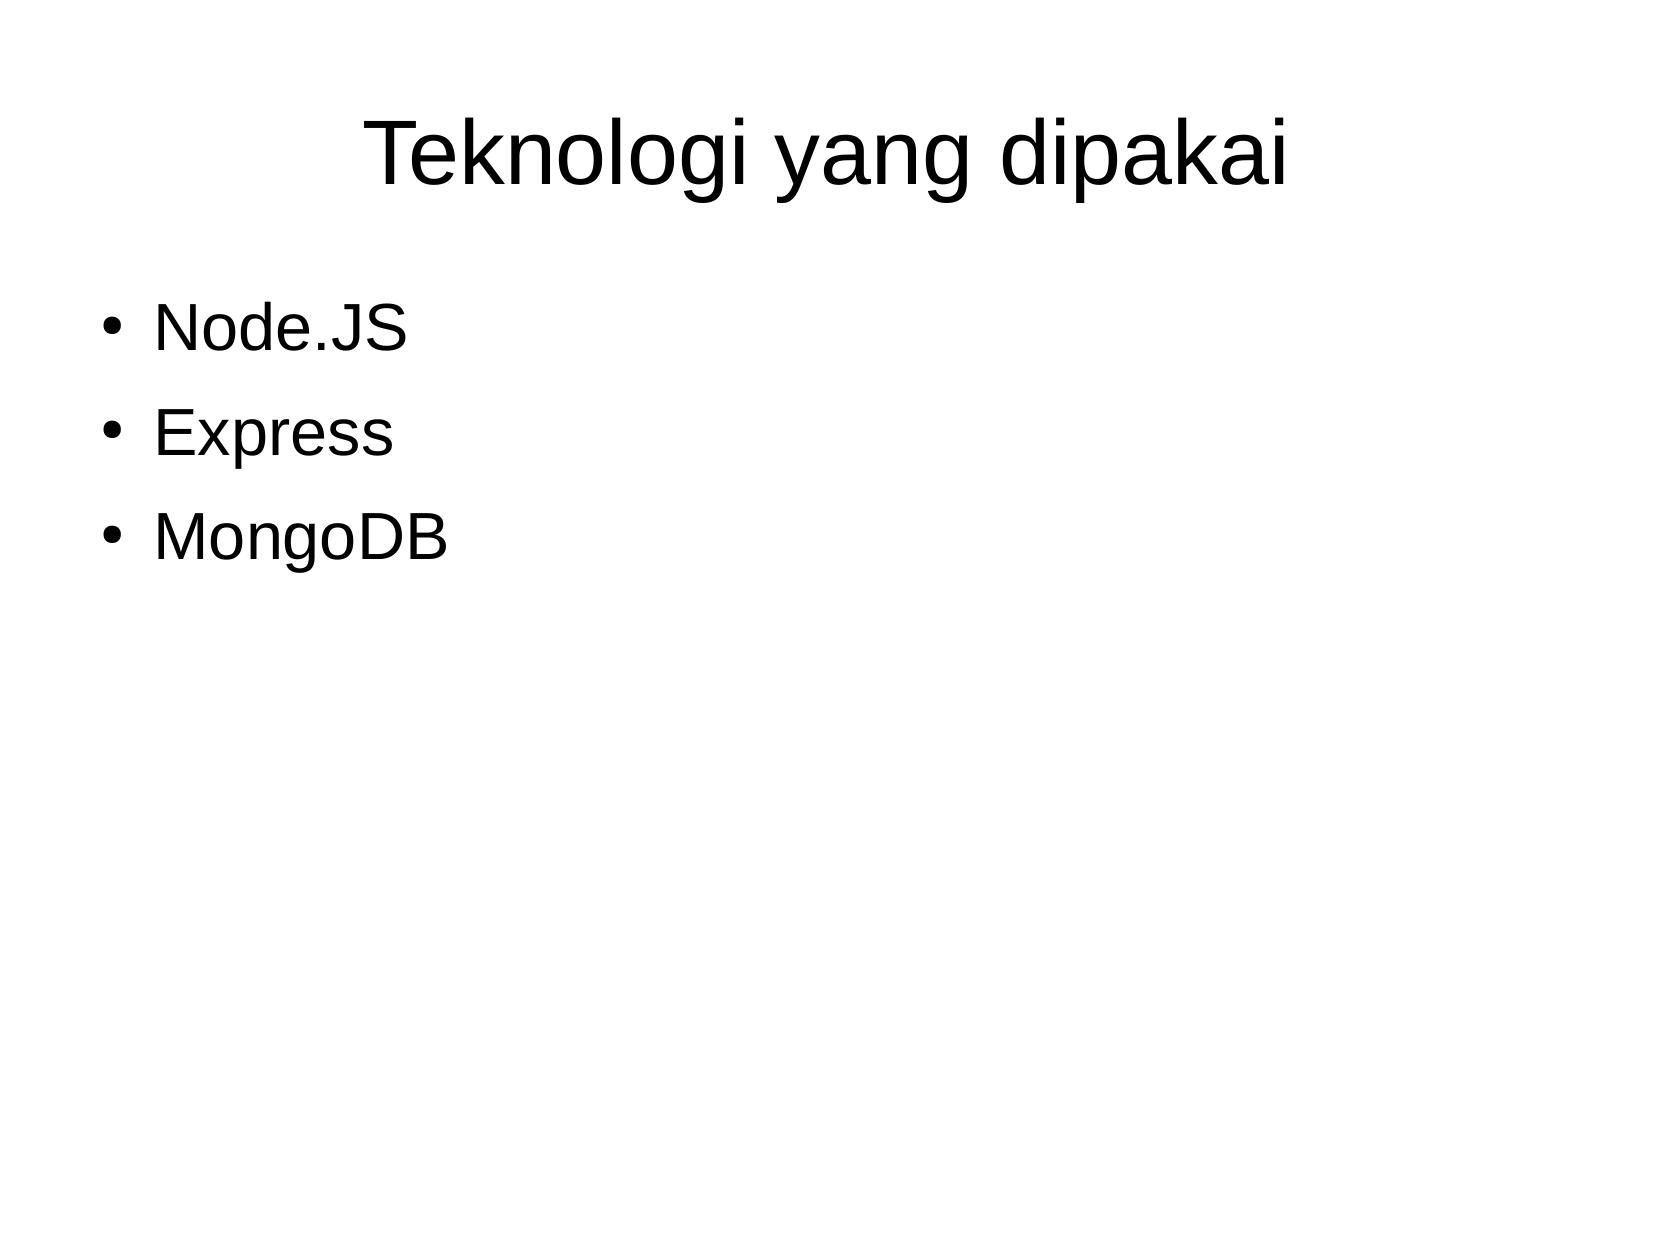

# Teknologi yang dipakai
Node.JS
Express
MongoDB